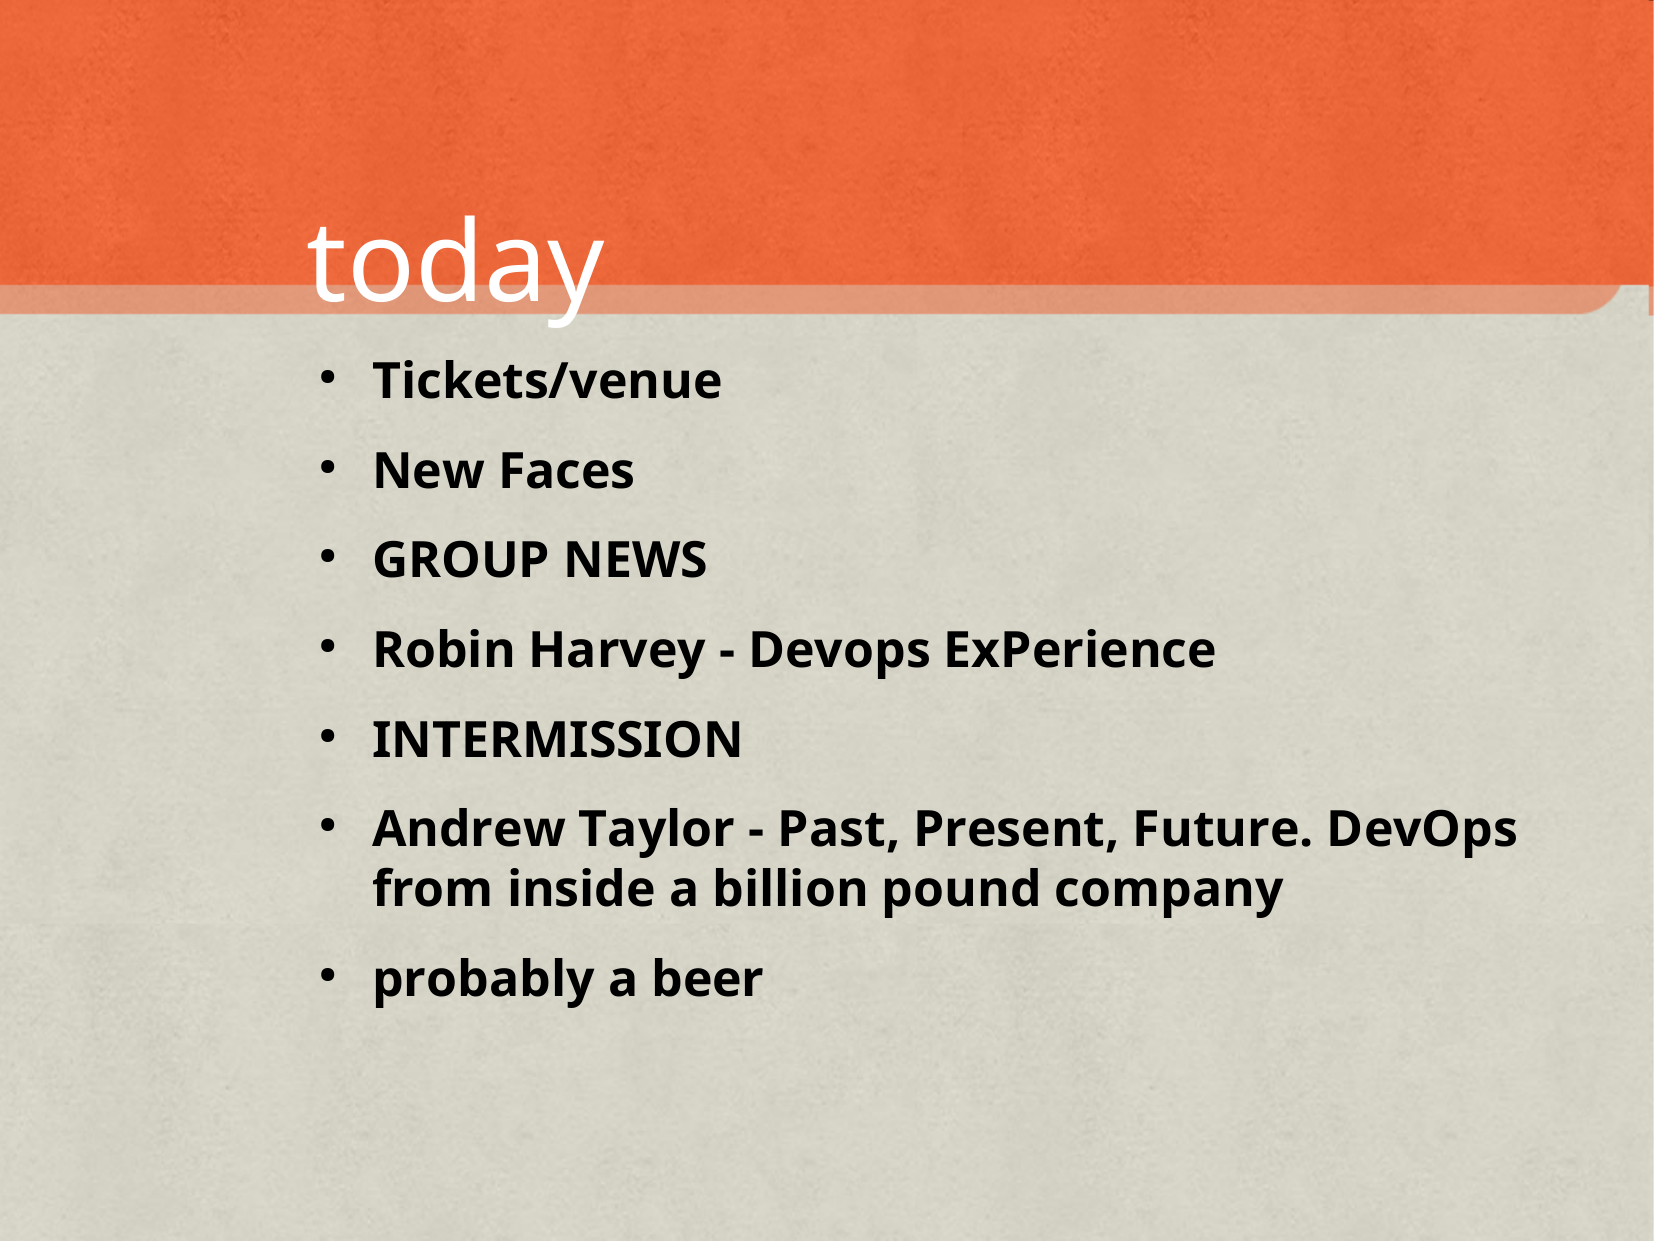

# today
Tickets/venue
New Faces
GROUP NEWS
Robin Harvey - Devops ExPerience
INTERMISSION
Andrew Taylor - Past, Present, Future. DevOps from inside a billion pound company
probably a beer